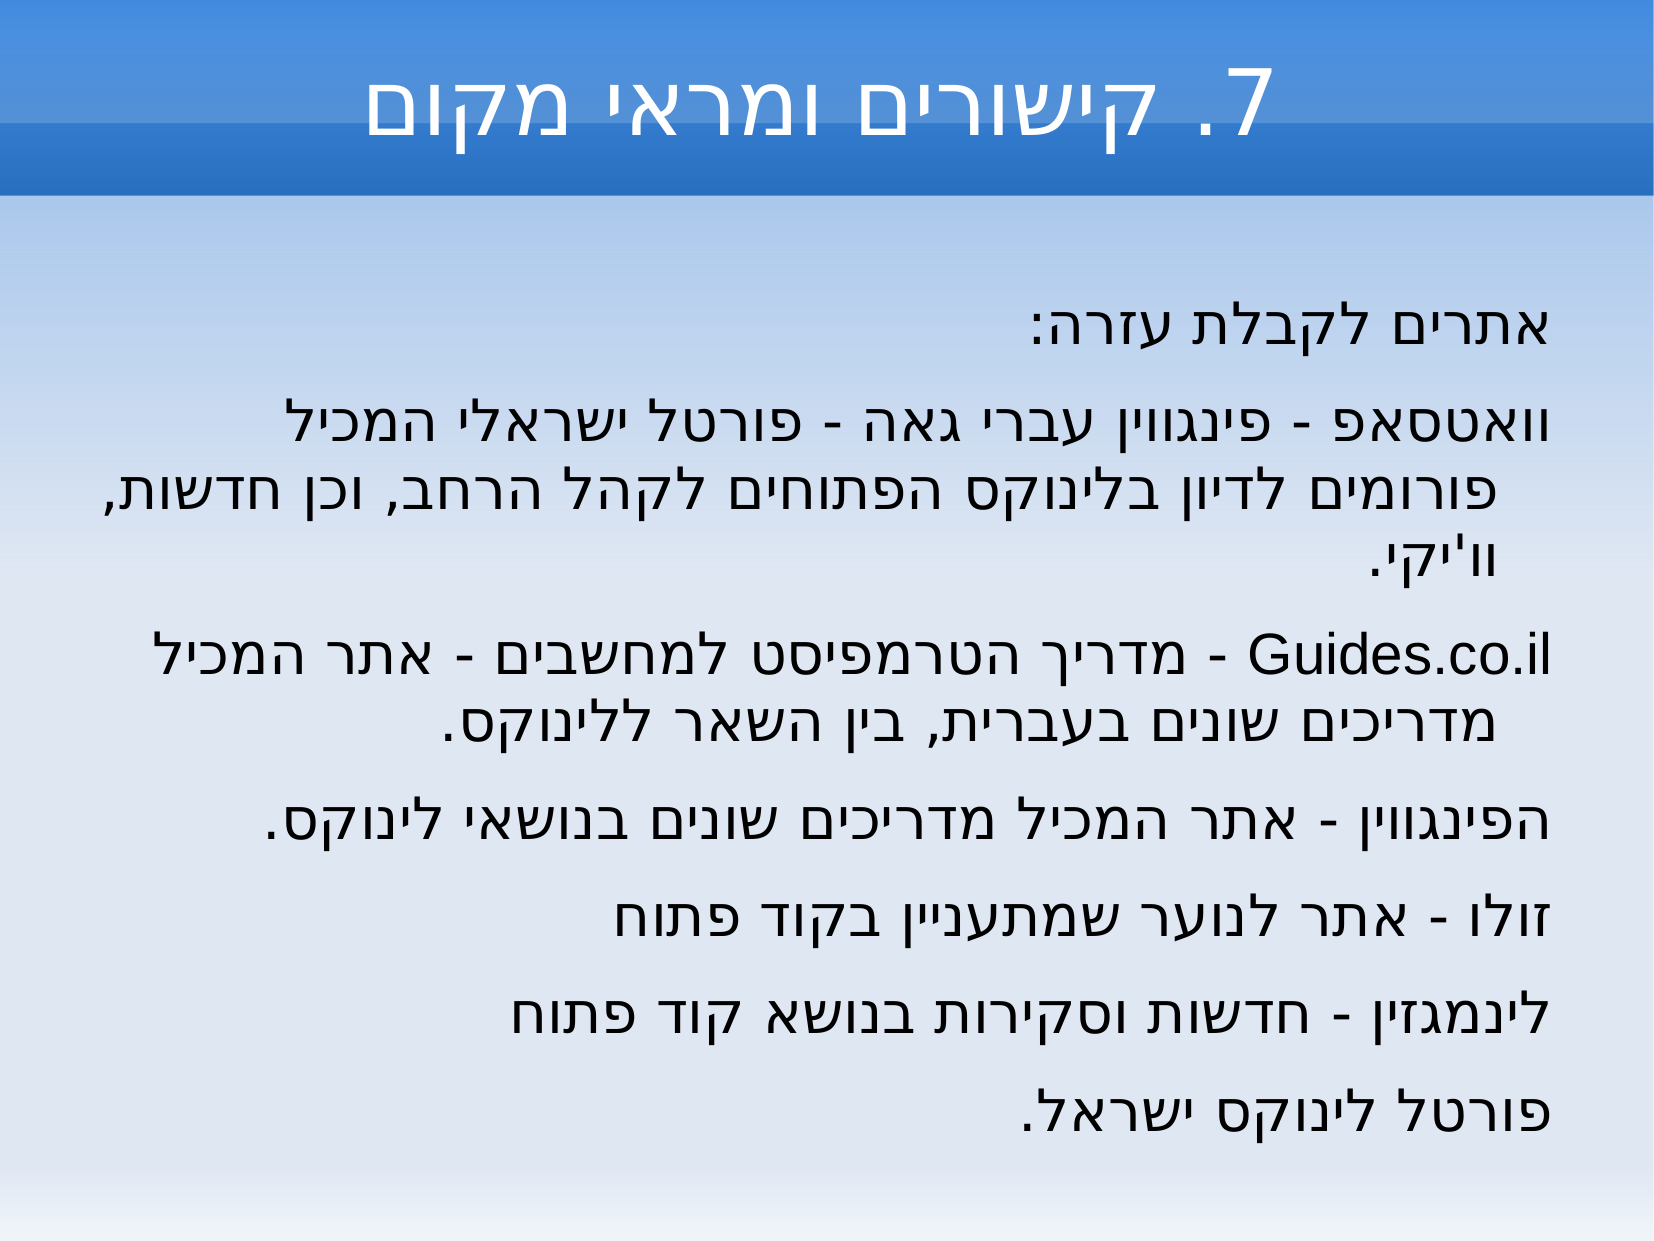

# 7. קישורים ומראי מקום
אתרים לקבלת עזרה:
וואטסאפ - פינגווין עברי גאה - פורטל ישראלי המכיל פורומים לדיון בלינוקס הפתוחים לקהל הרחב, וכן חדשות, וו'יקי.
Guides.co.il - מדריך הטרמפיסט למחשבים - אתר המכיל מדריכים שונים בעברית, בין השאר ללינוקס.
הפינגווין - אתר המכיל מדריכים שונים בנושאי לינוקס.
זולו - אתר לנוער שמתעניין בקוד פתוח
לינמגזין - חדשות וסקירות בנושא קוד פתוח
פורטל לינוקס ישראל.